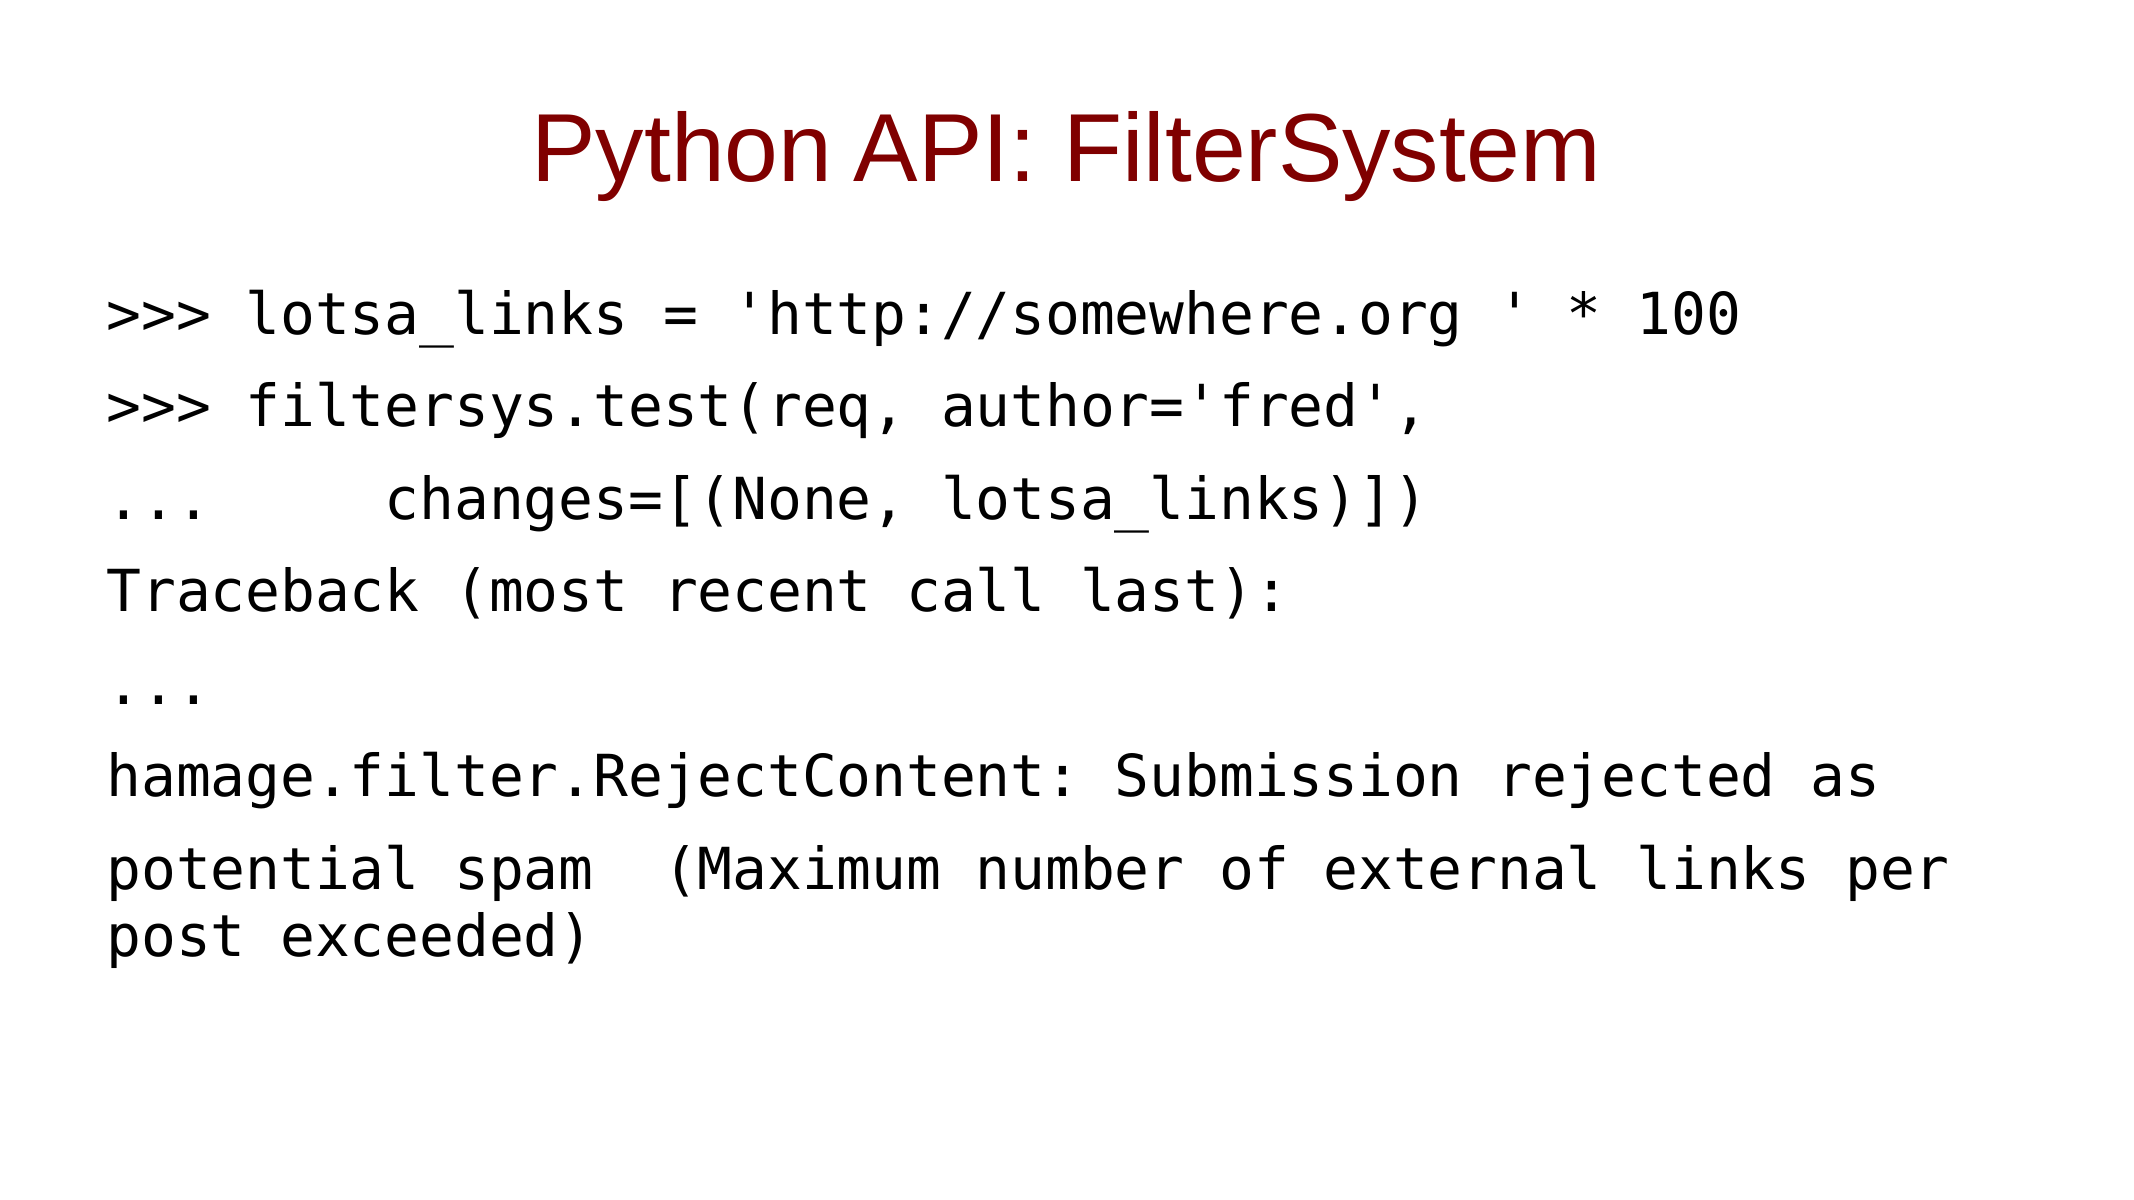

# Python API: FilterSystem
>>> lotsa_links = 'http://somewhere.org ' * 100
>>> filtersys.test(req, author='fred',
... changes=[(None, lotsa_links)])
Traceback (most recent call last):
...
hamage.filter.RejectContent: Submission rejected as
potential spam (Maximum number of external links per post exceeded)